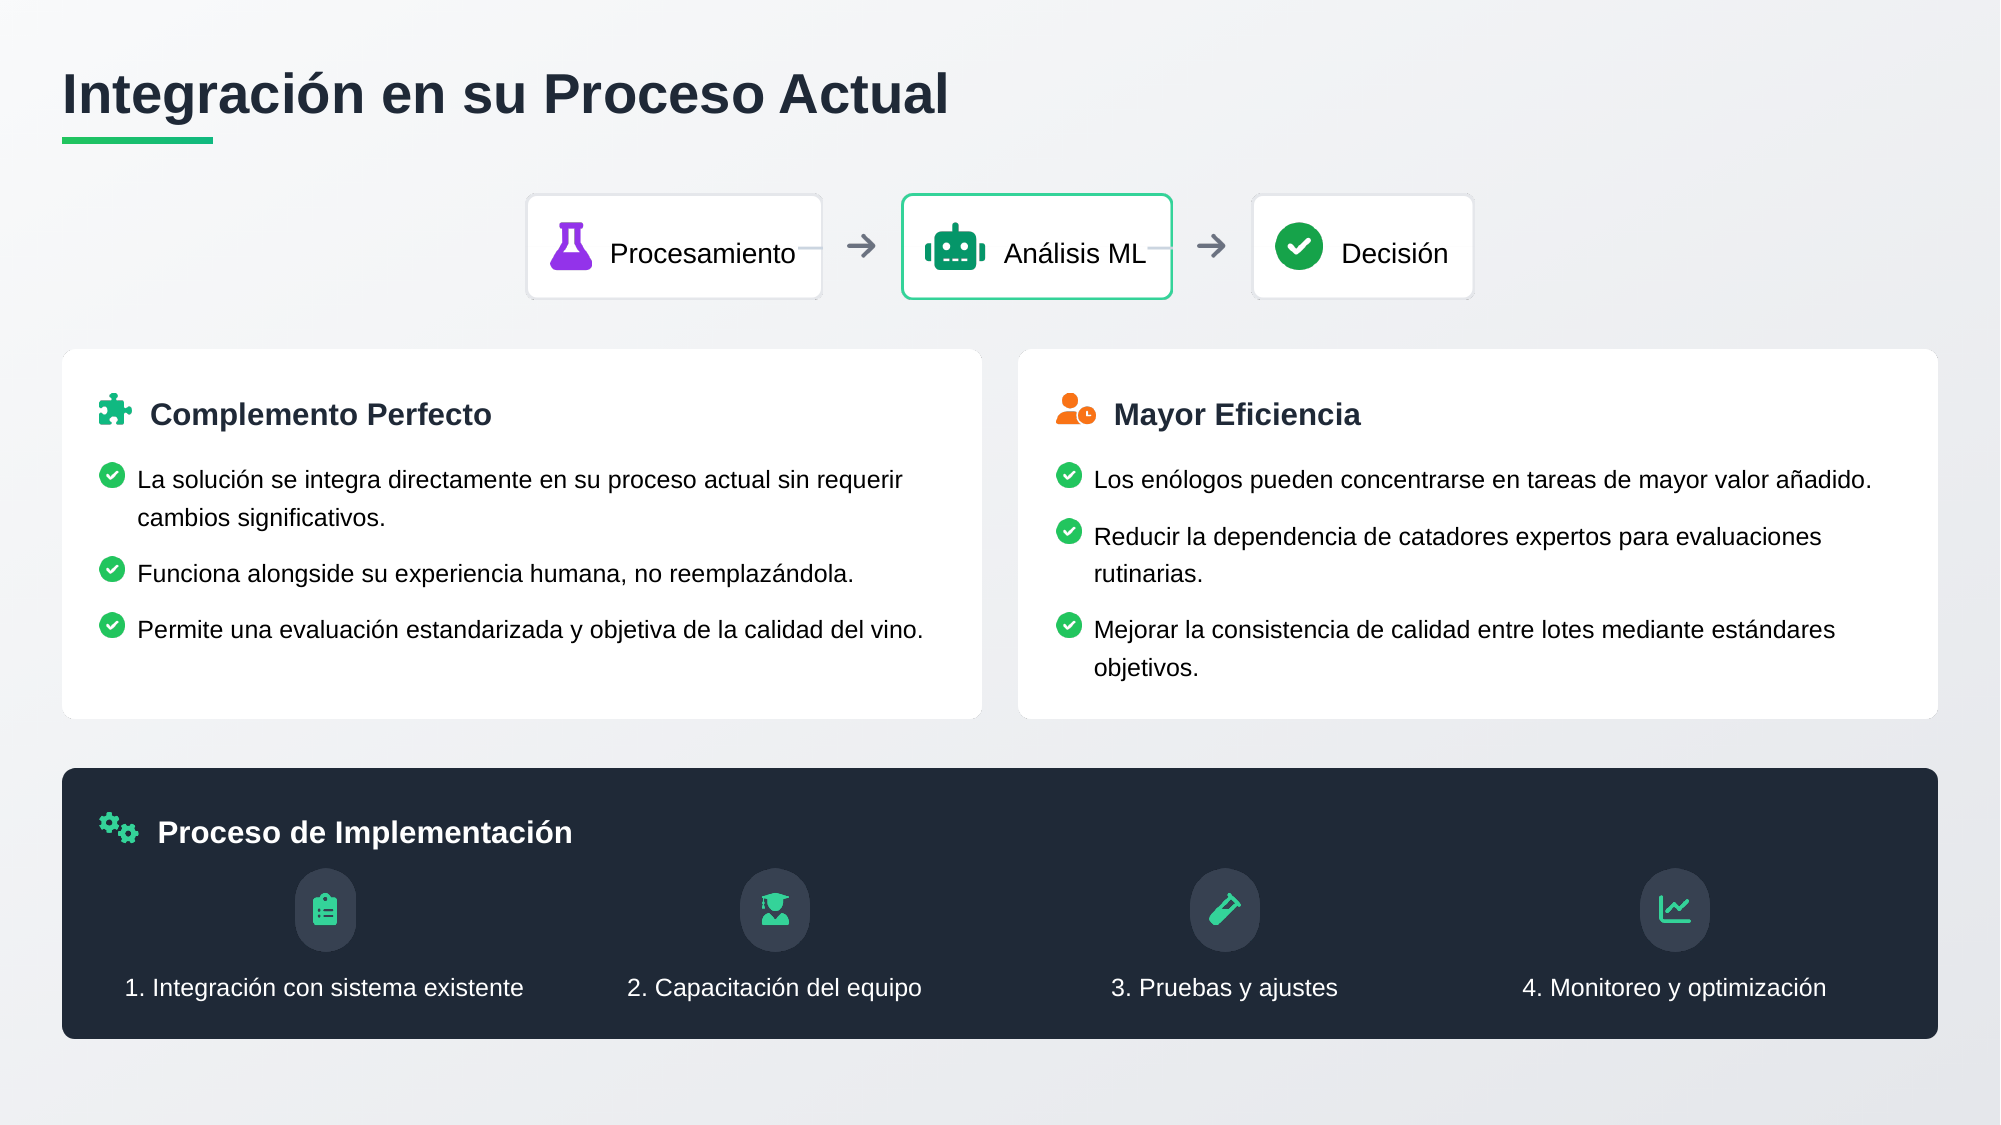

Integración en su Proceso Actual
Procesamiento
Análisis ML
Decisión
Complemento Perfecto
Mayor Eficiencia
La solución se integra directamente en su proceso actual sin requerir cambios significativos.
Los enólogos pueden concentrarse en tareas de mayor valor añadido.
Reducir la dependencia de catadores expertos para evaluaciones rutinarias.
Funciona alongside su experiencia humana, no reemplazándola.
Permite una evaluación estandarizada y objetiva de la calidad del vino.
Mejorar la consistencia de calidad entre lotes mediante estándares objetivos.
Proceso de Implementación
1. Integración con sistema existente
2. Capacitación del equipo
3. Pruebas y ajustes
4. Monitoreo y optimización